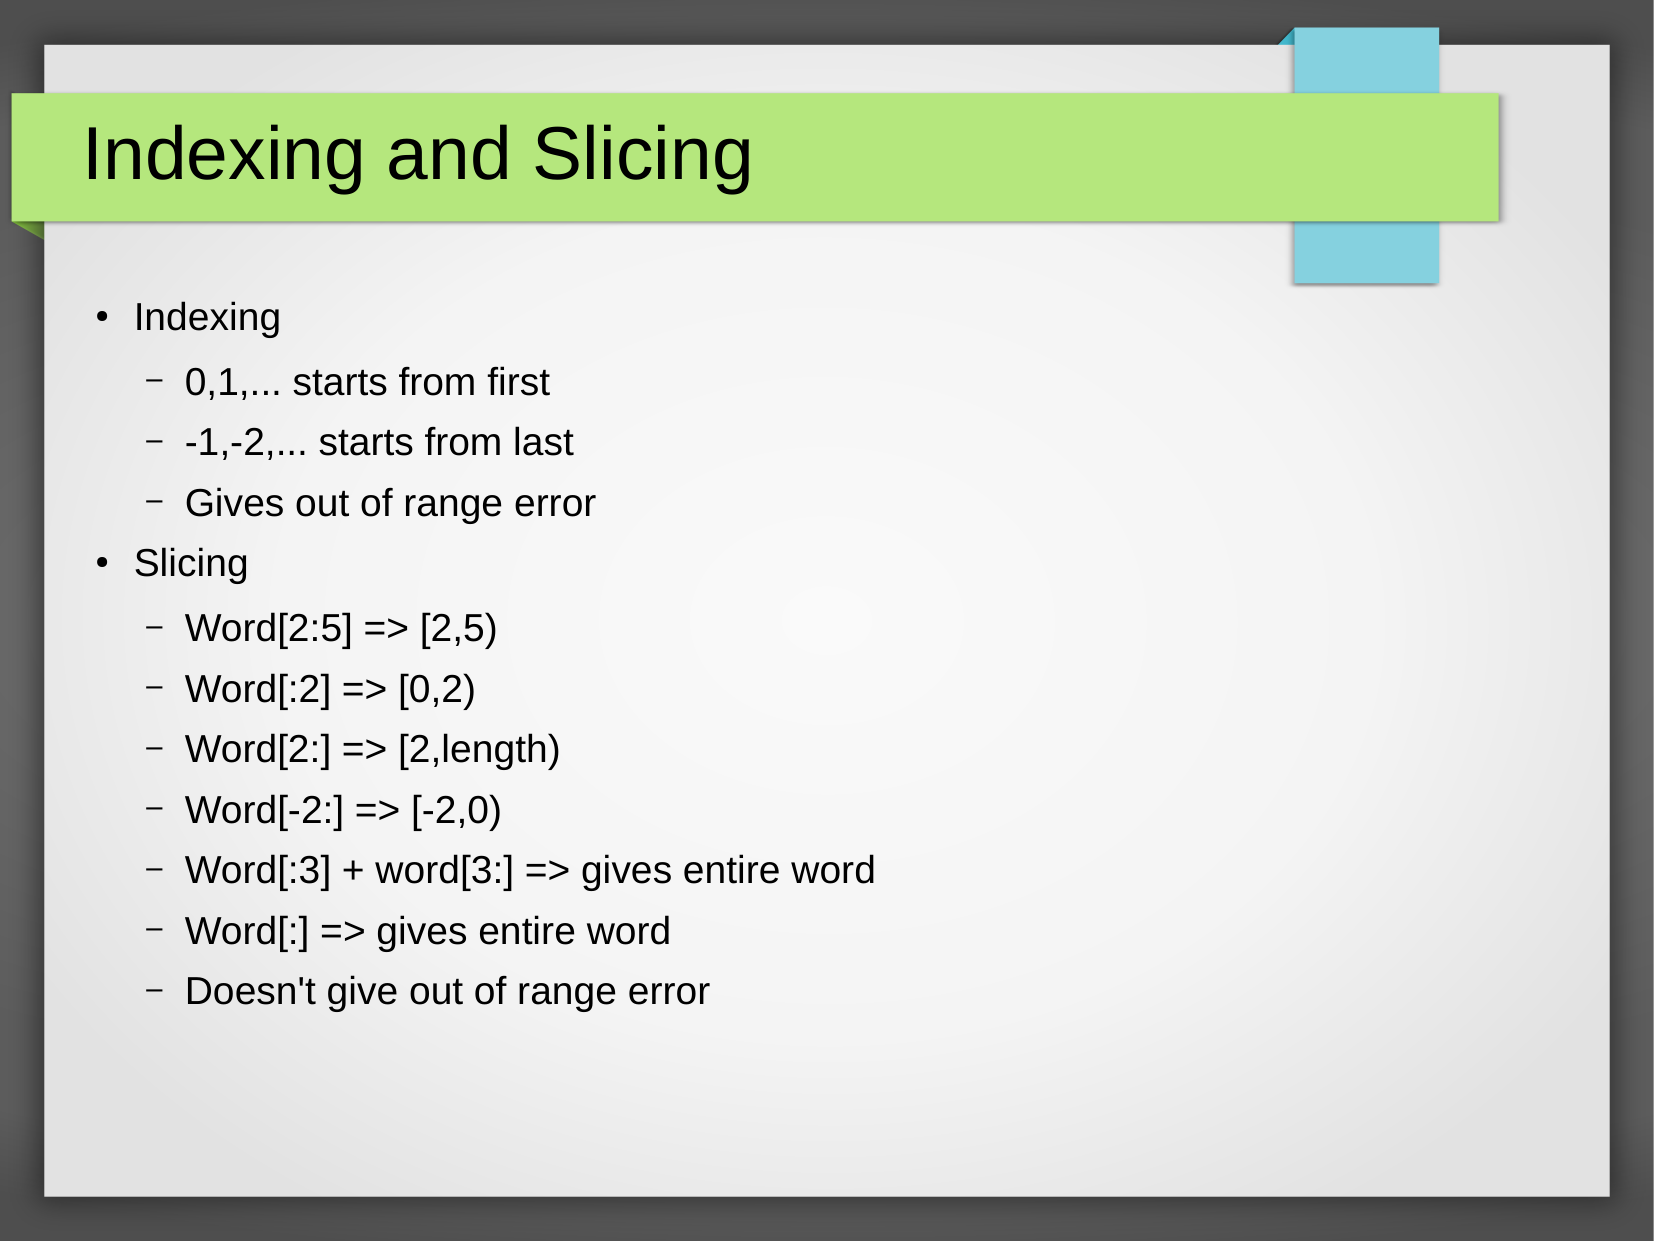

# Indexing and Slicing
Indexing
0,1,... starts from first
-1,-2,... starts from last
Gives out of range error
Slicing
Word[2:5] => [2,5)
Word[:2] => [0,2)
Word[2:] => [2,length)
Word[-2:] => [-2,0)
Word[:3] + word[3:] => gives entire word
Word[:] => gives entire word
Doesn't give out of range error